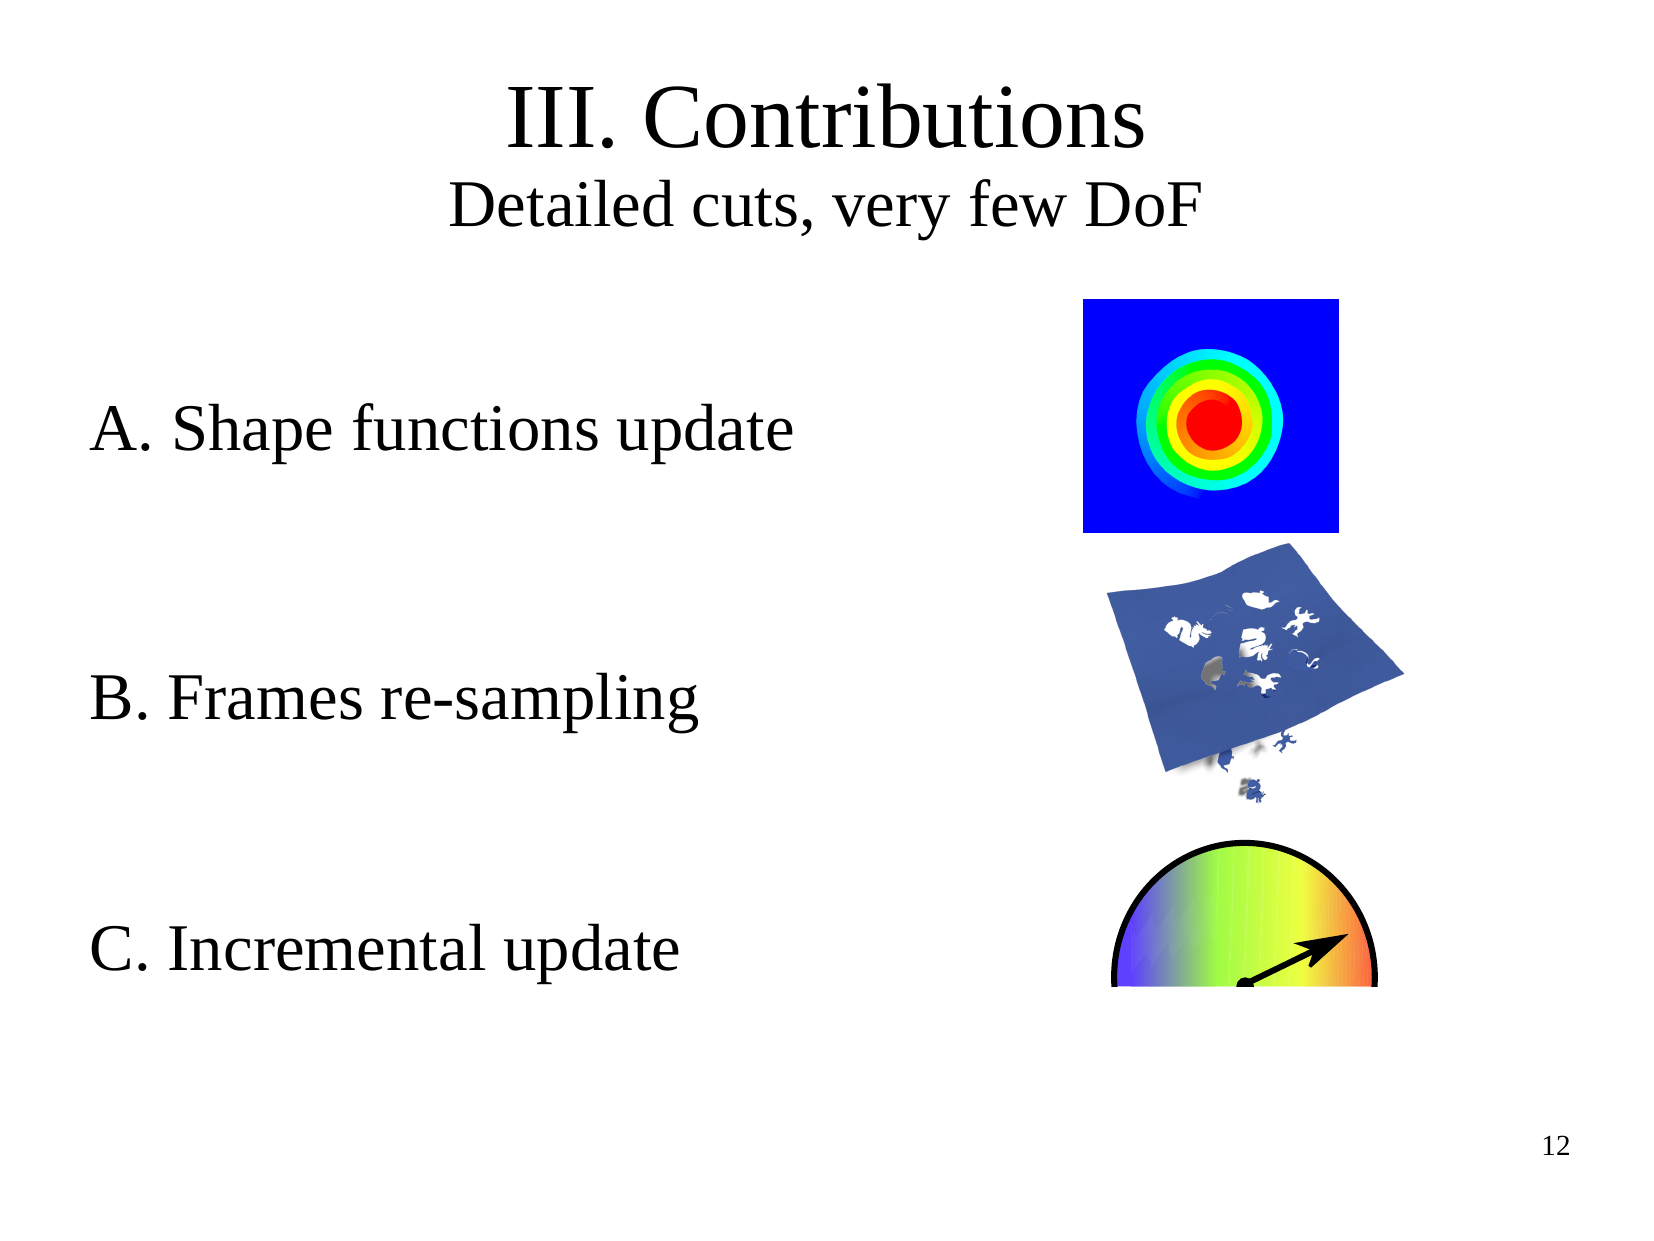

# III. Contributions Detailed cuts, very few DoF
A. Shape functions update
B. Frames re-sampling
C. Incremental update
12